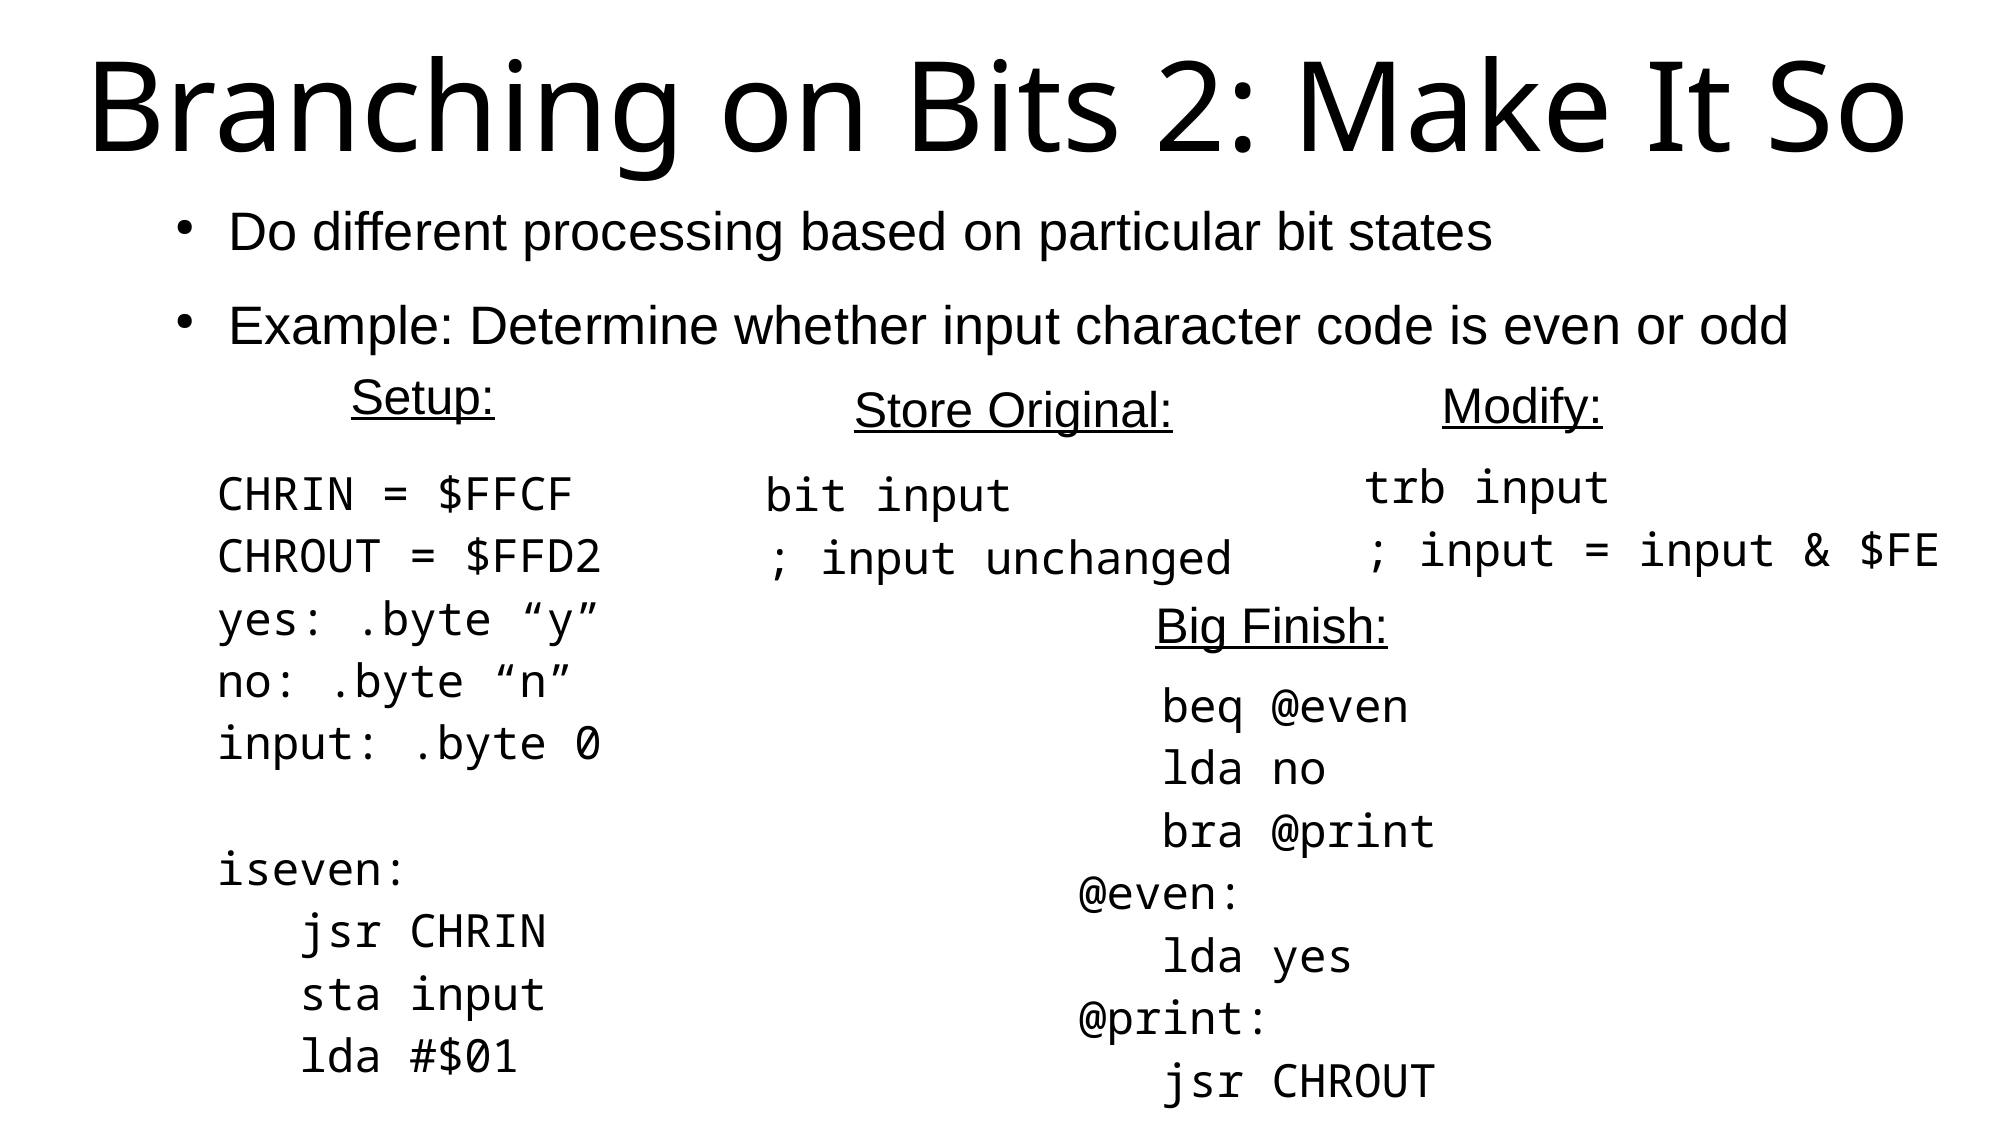

Branching on Bits 2: Make It So
# Do different processing based on particular bit states
Example: Determine whether input character code is even or odd
Setup:
Modify:
Store Original:
trb input
; input = input & $FE
CHRIN = $FFCF
CHROUT = $FFD2
yes: .byte “y”
no: .byte “n”
input: .byte 0
iseven:
 jsr CHRIN
 sta input
 lda #$01
bit input
; input unchanged
Big Finish:
 beq @even
 lda no
 bra @print
@even:
 lda yes
@print:
 jsr CHROUT
 rts